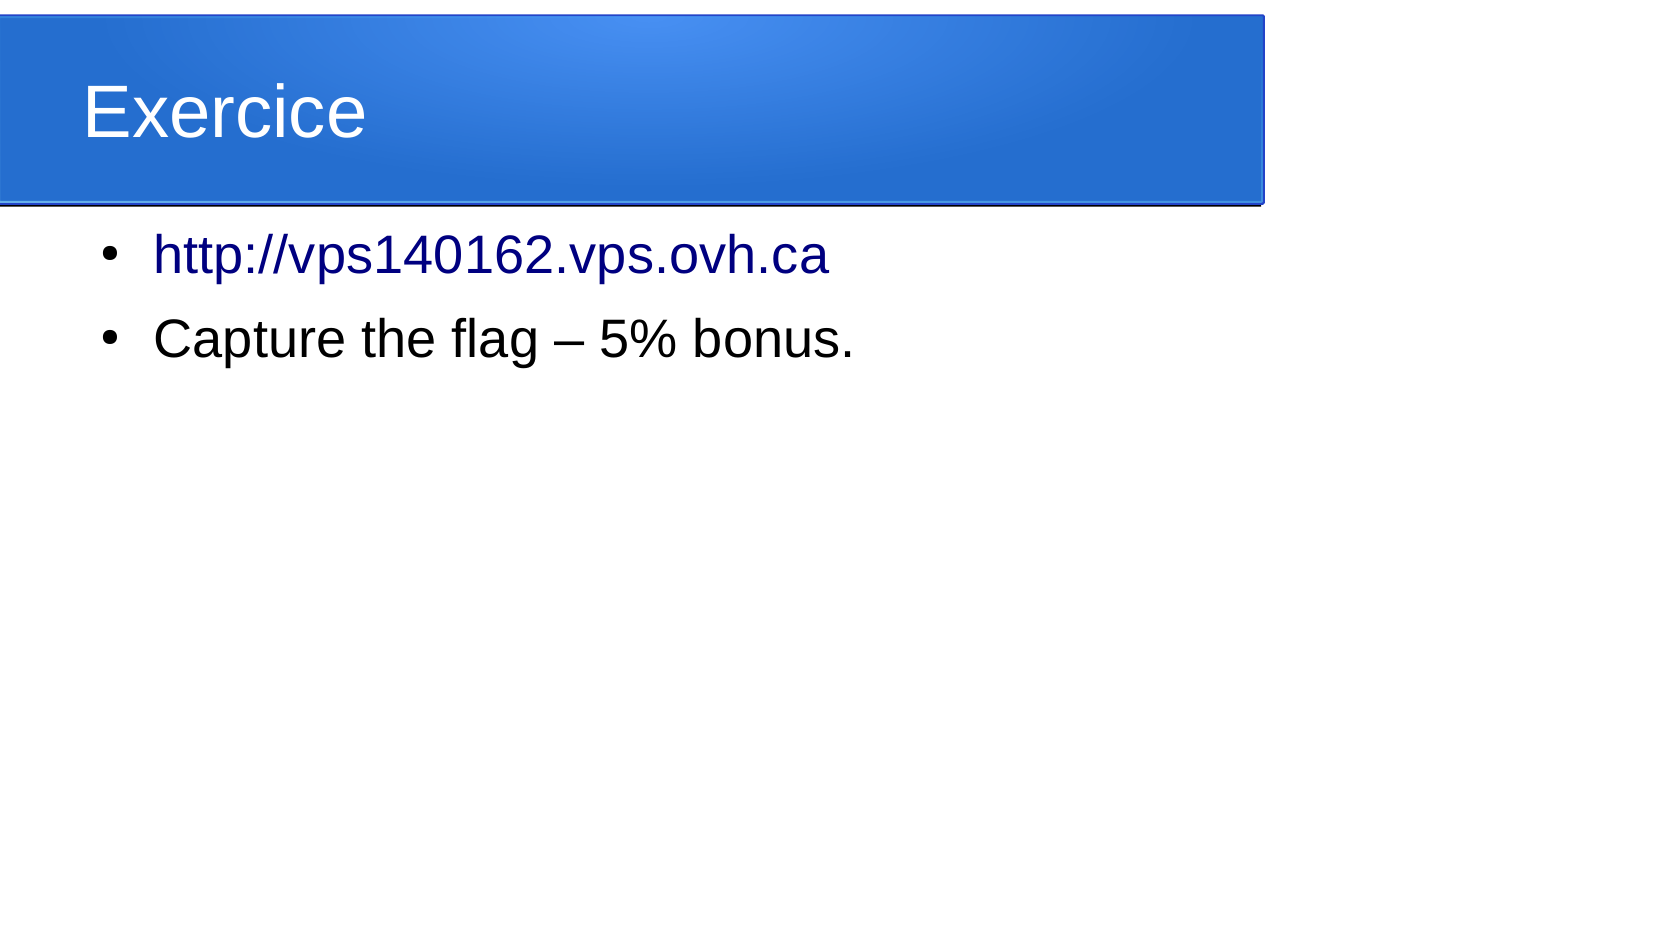

# Exercice
http://vps140162.vps.ovh.ca
Capture the flag – 5% bonus.